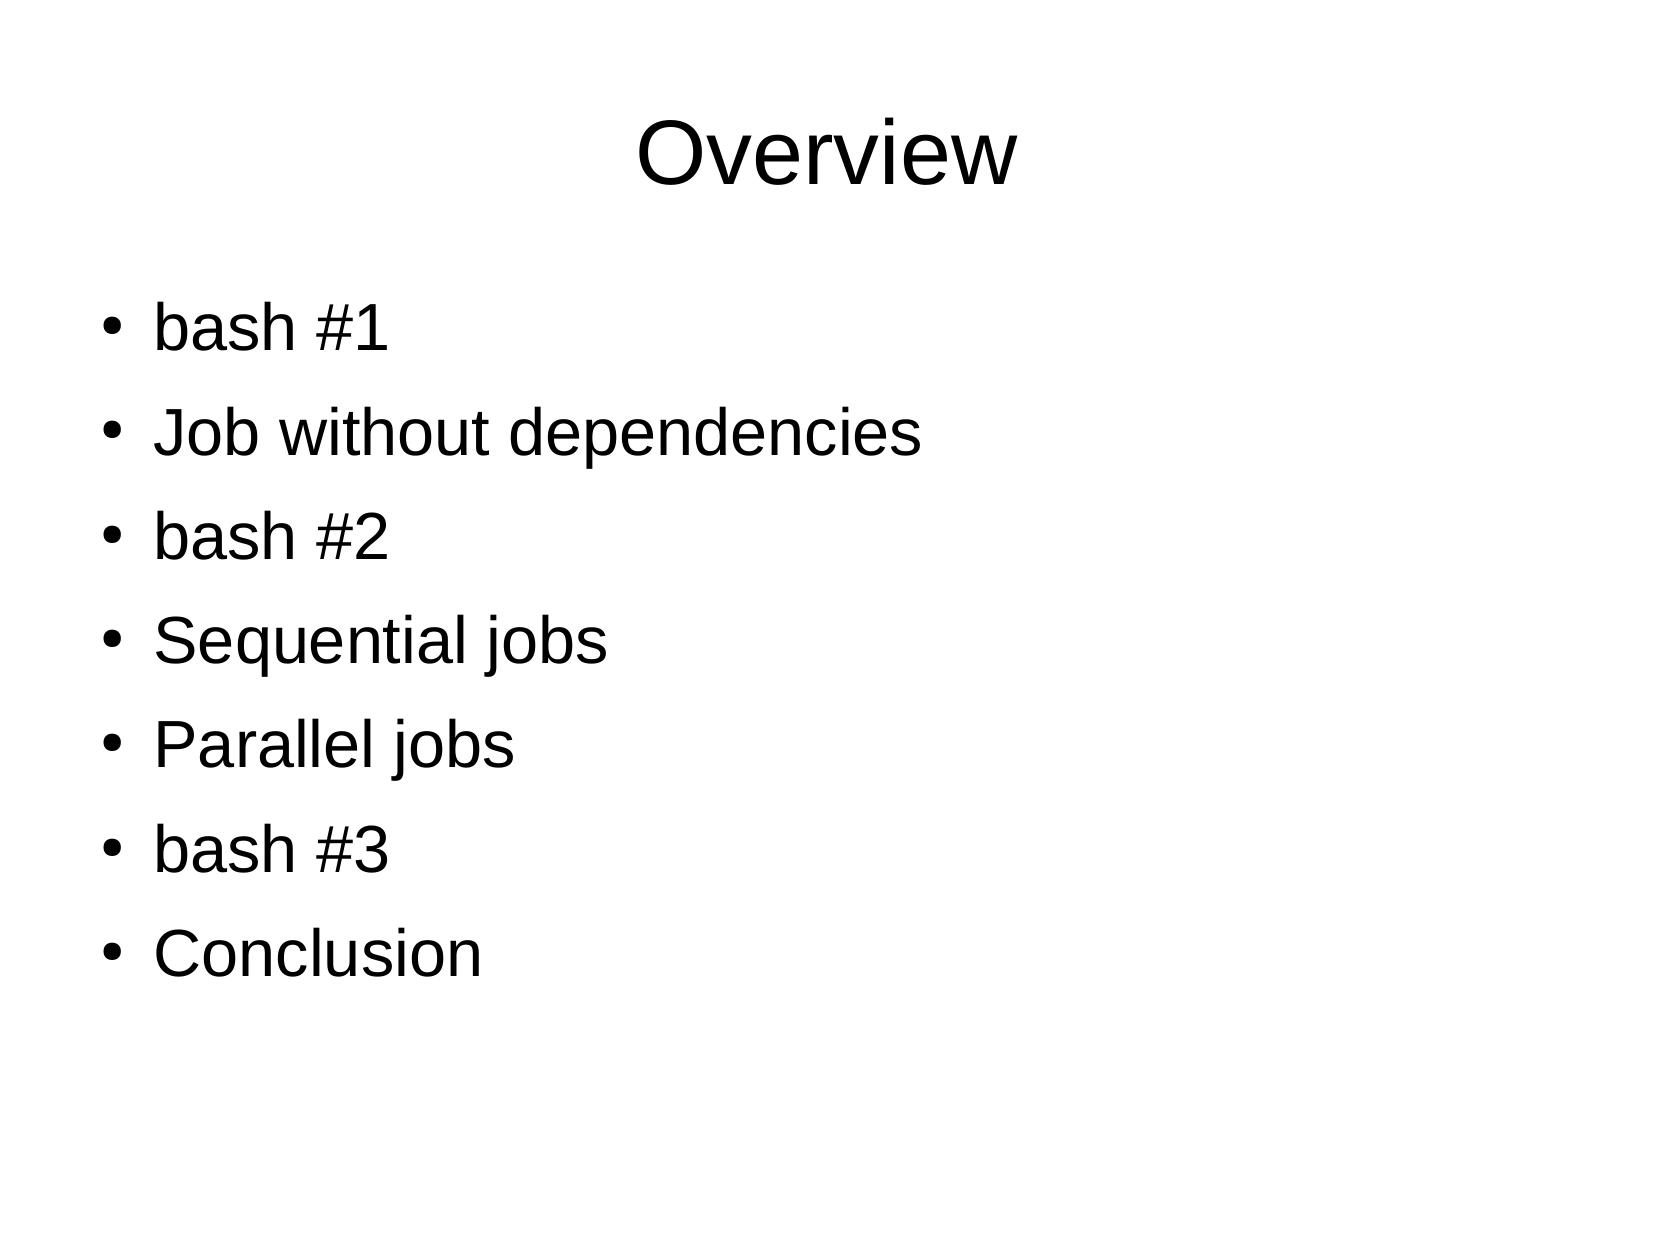

# Overview
bash #1
Job without dependencies
bash #2
Sequential jobs
Parallel jobs
bash #3
Conclusion